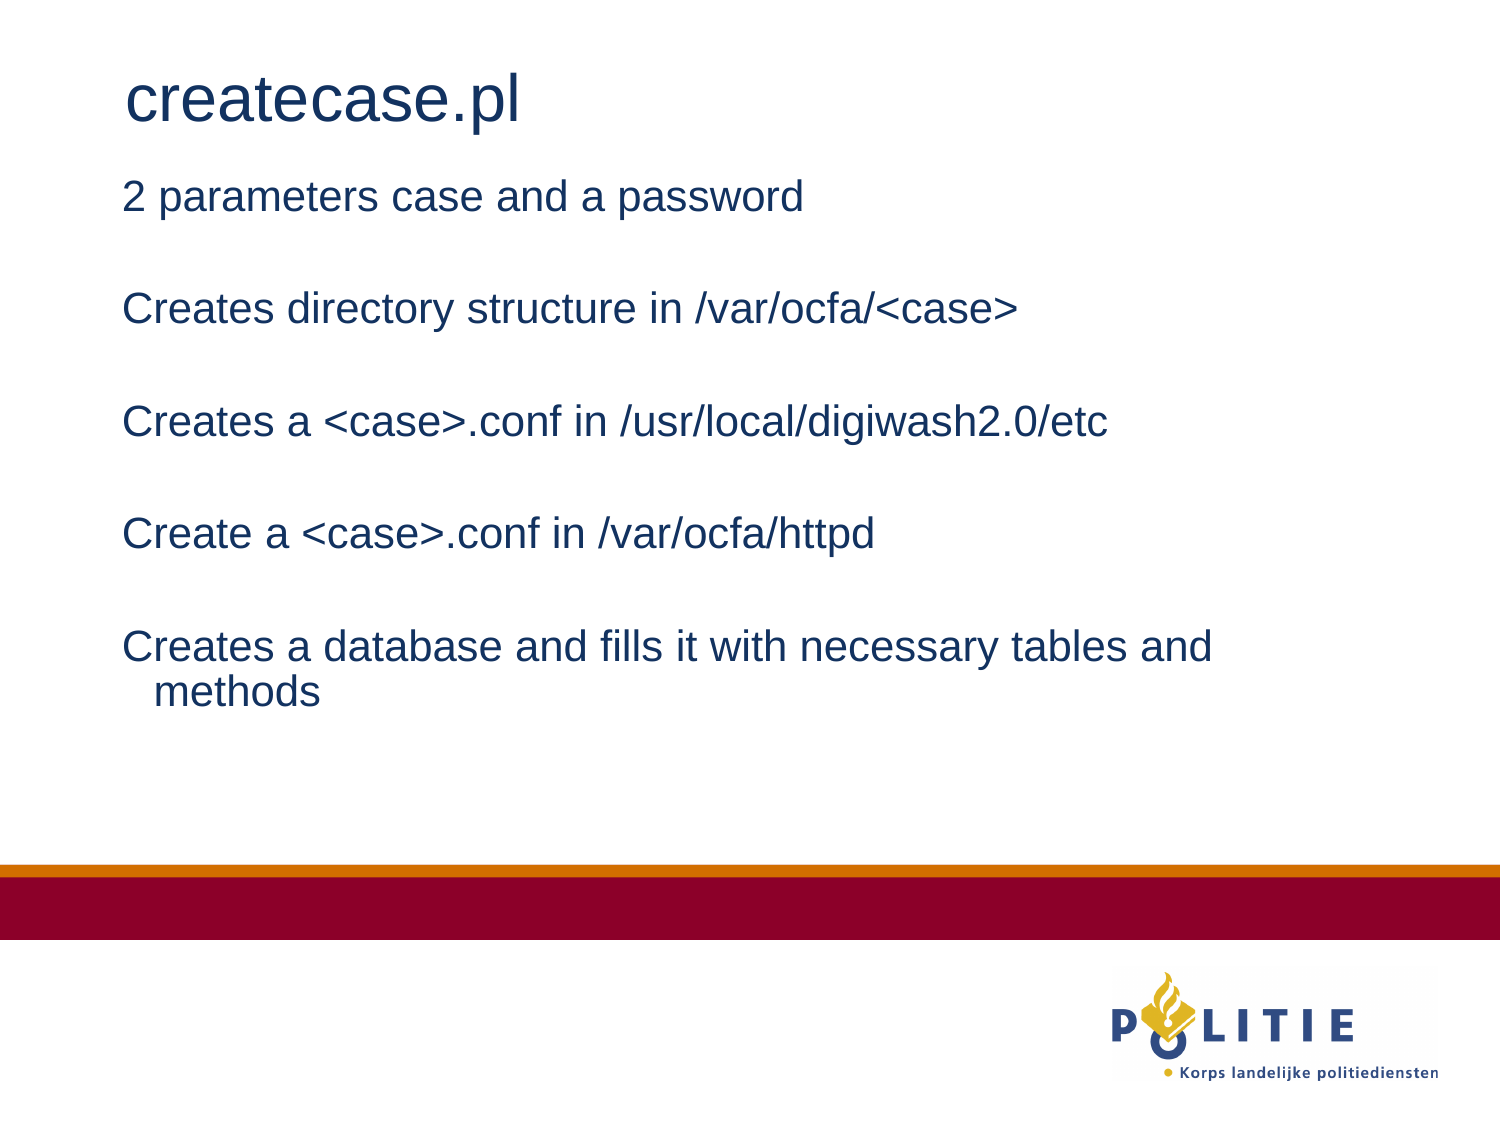

# createcase.pl
2 parameters case and a password
Creates directory structure in /var/ocfa/<case>
Creates a <case>.conf in /usr/local/digiwash2.0/etc
Create a <case>.conf in /var/ocfa/httpd
Creates a database and fills it with necessary tables and methods